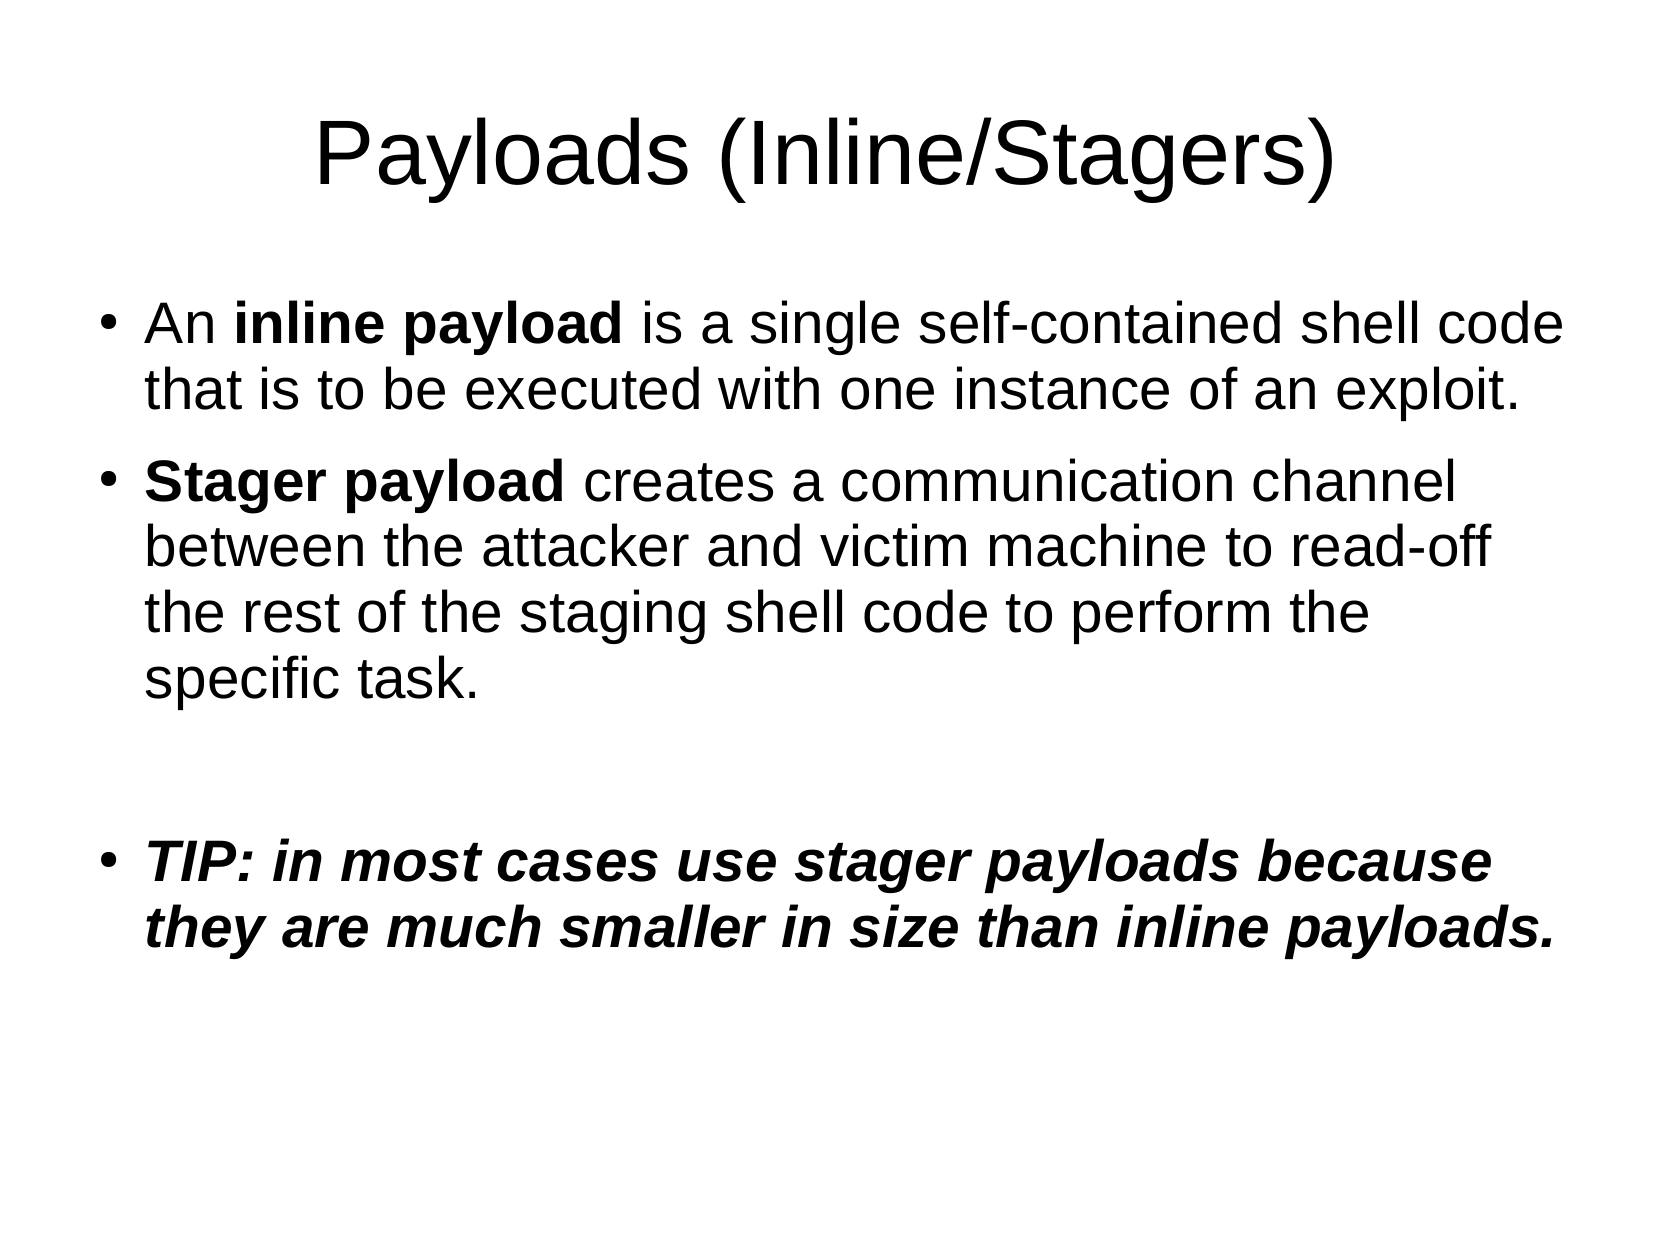

# Payloads (Inline/Stagers)
An inline payload is a single self-contained shell code that is to be executed with one instance of an exploit.
Stager payload creates a communication channel between the attacker and victim machine to read-off the rest of the staging shell code to perform the specific task.
TIP: in most cases use stager payloads because they are much smaller in size than inline payloads.